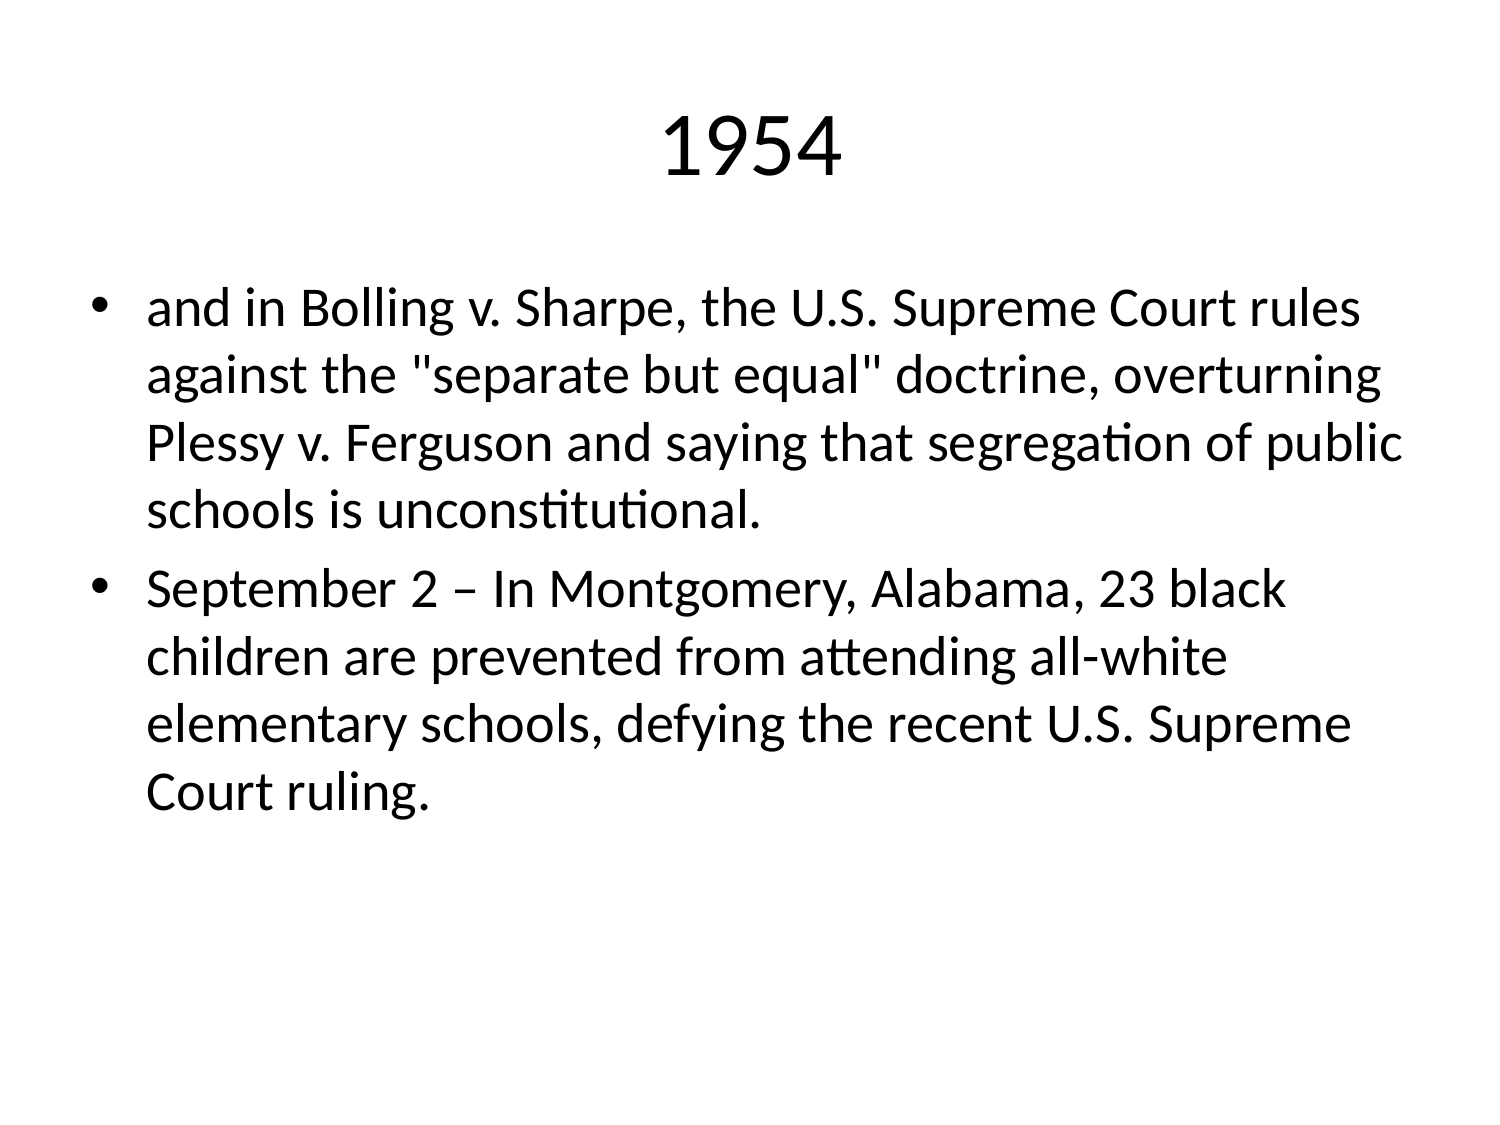

# 1954
and in Bolling v. Sharpe, the U.S. Supreme Court rules against the "separate but equal" doctrine, overturning Plessy v. Ferguson and saying that segregation of public schools is unconstitutional.
September 2 – In Montgomery, Alabama, 23 black children are prevented from attending all-white elementary schools, defying the recent U.S. Supreme Court ruling.